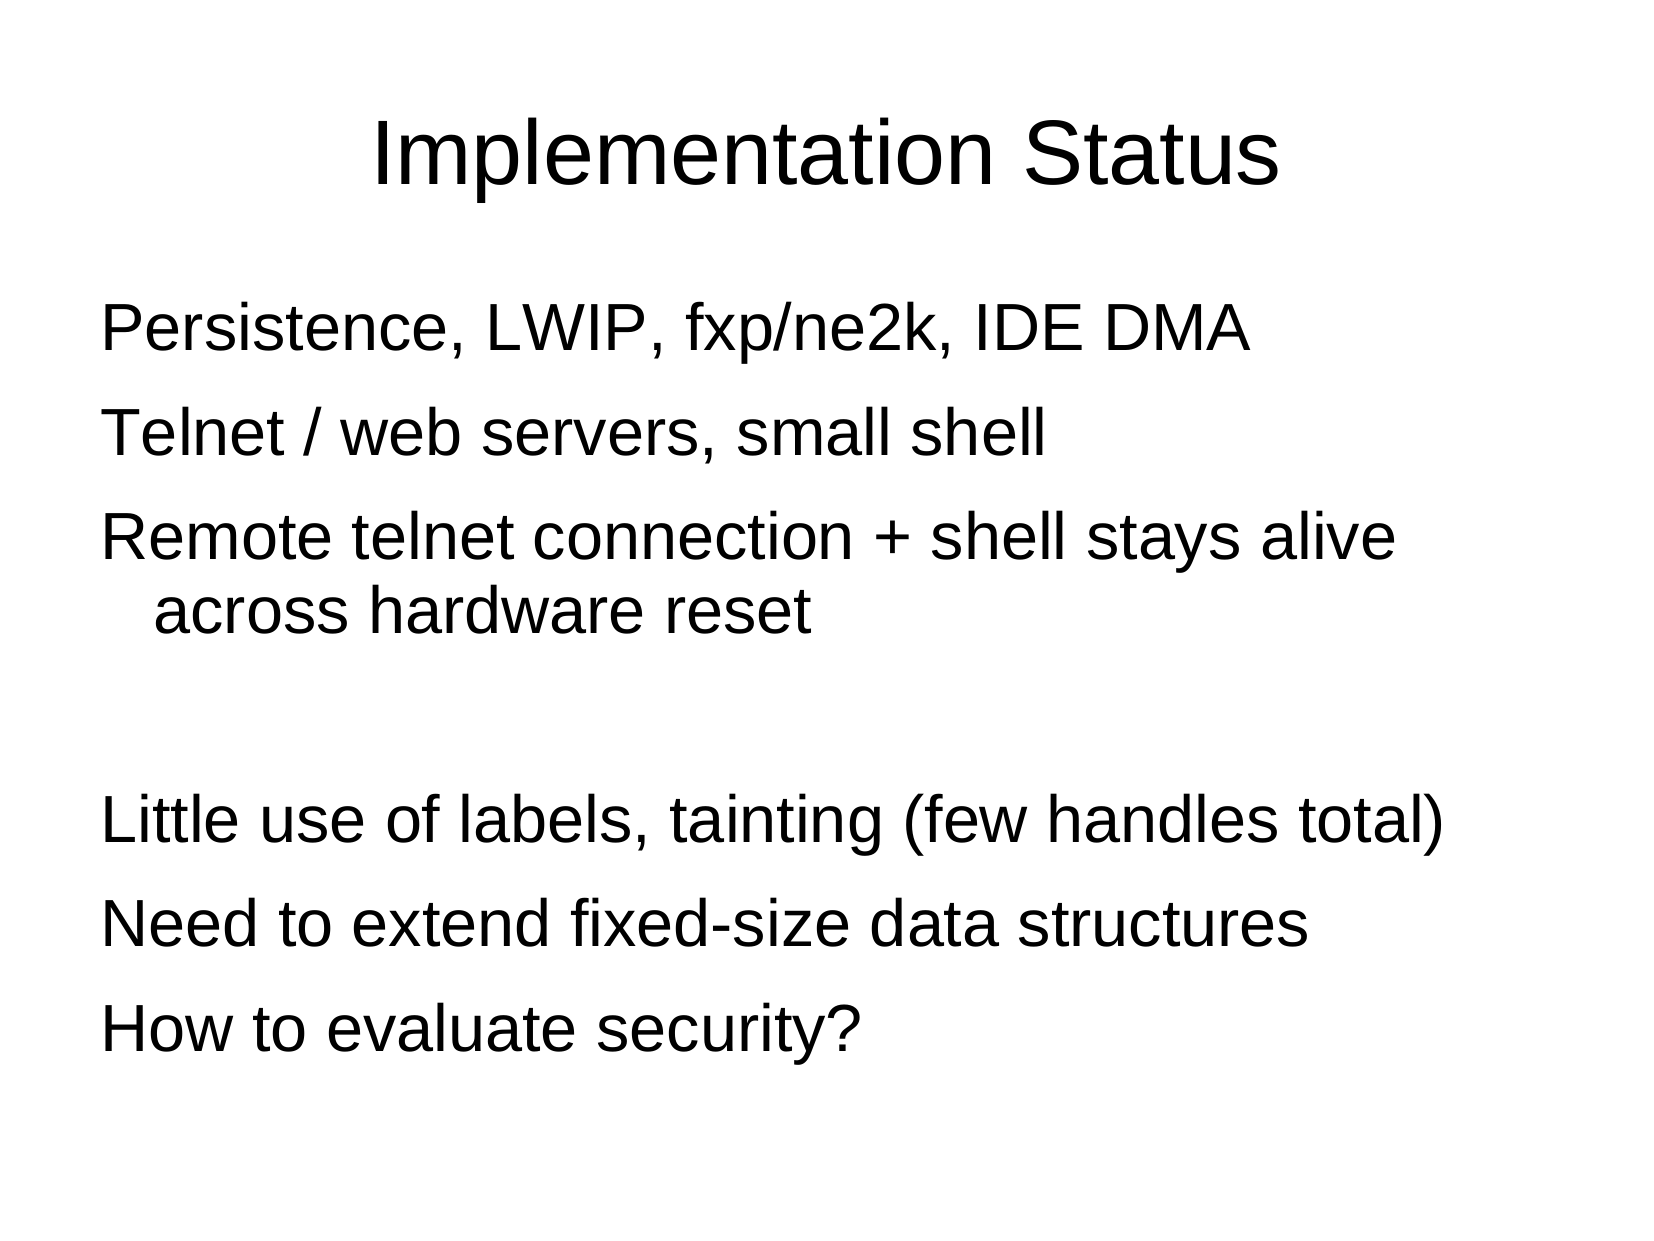

# Implementation Status
Persistence, LWIP, fxp/ne2k, IDE DMA
Telnet / web servers, small shell
Remote telnet connection + shell stays alive across hardware reset
Little use of labels, tainting (few handles total)
Need to extend fixed-size data structures
How to evaluate security?